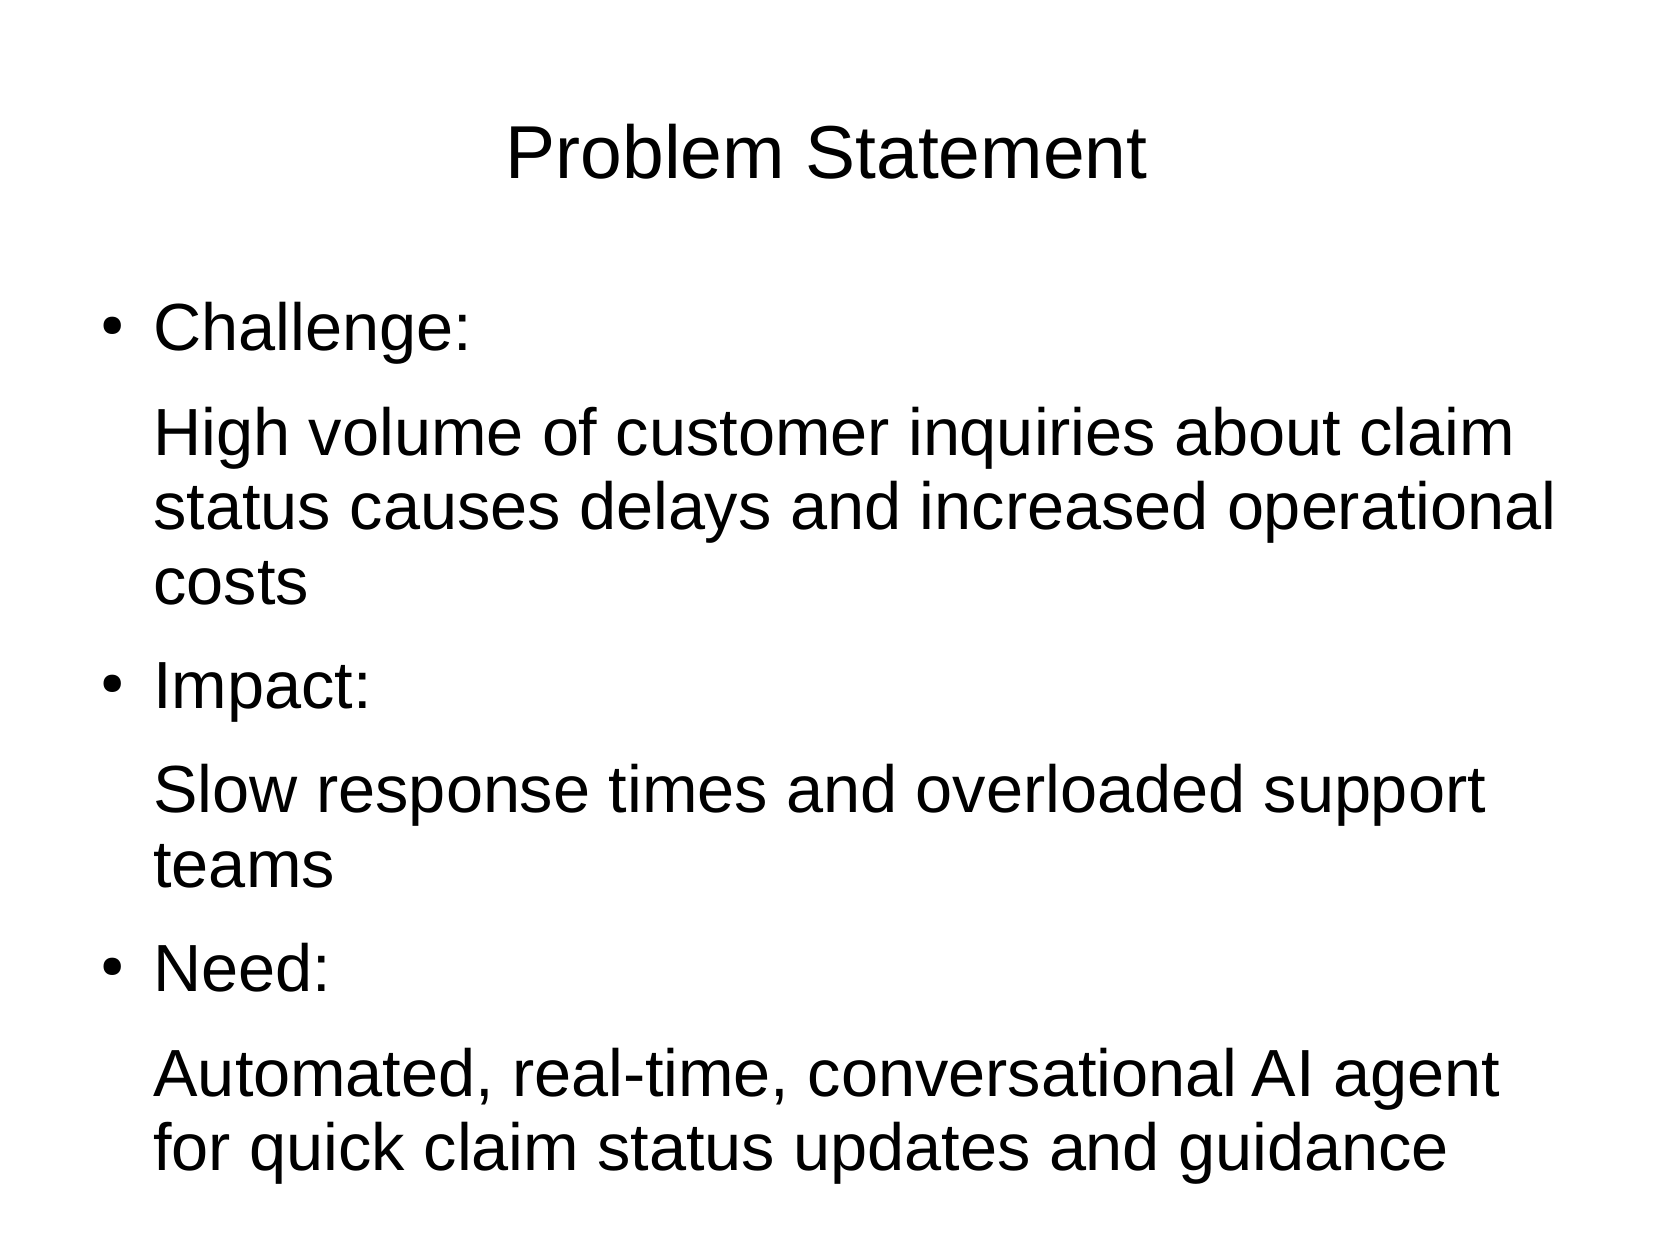

# Problem Statement
Challenge:
High volume of customer inquiries about claim status causes delays and increased operational costs
Impact:
Slow response times and overloaded support teams
Need:
Automated, real-time, conversational AI agent for quick claim status updates and guidance